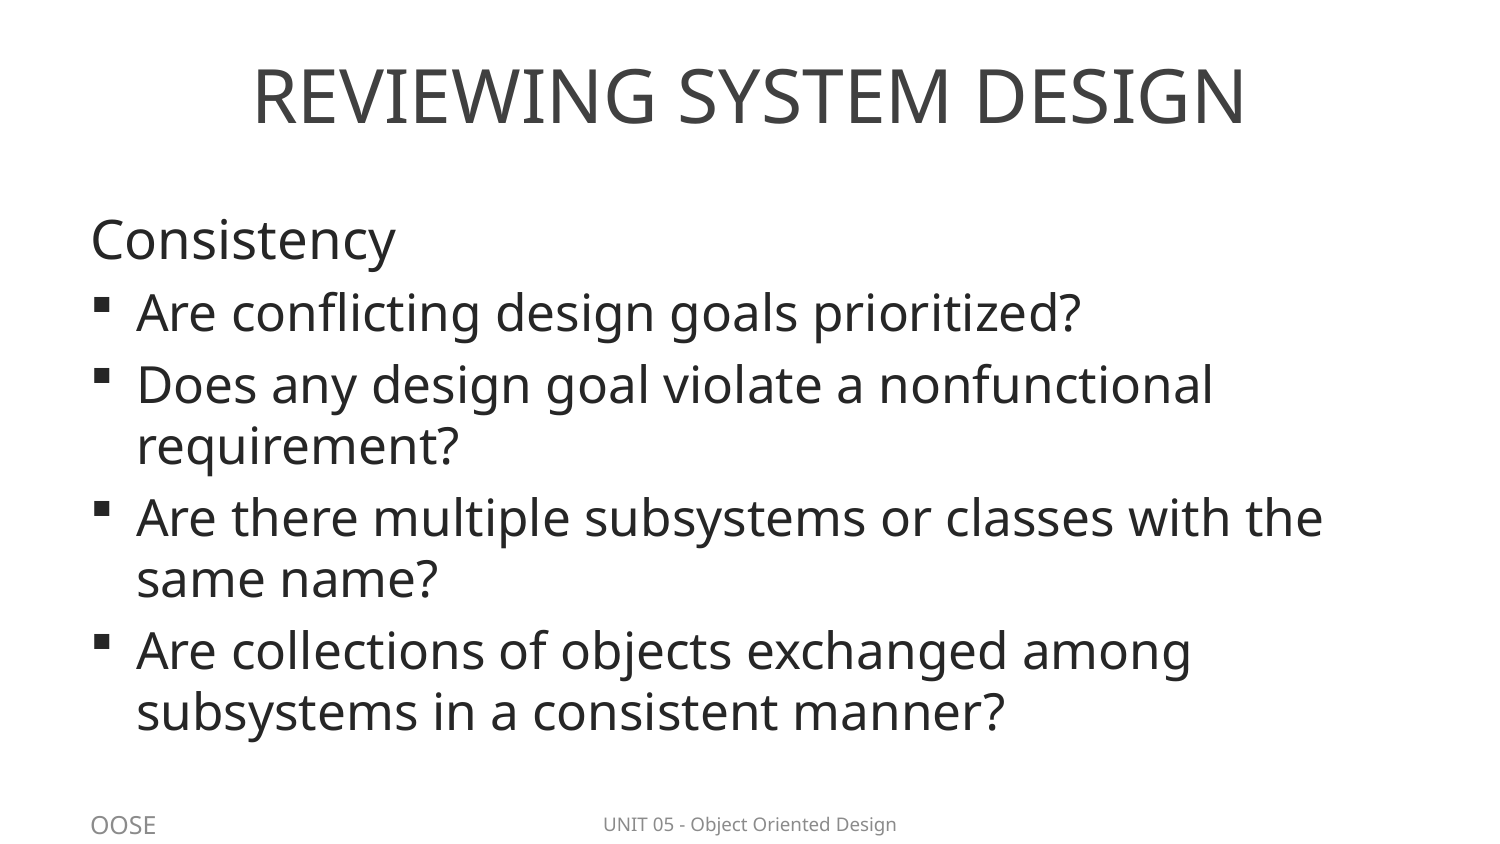

# Reviewing system design
Consistency
Are conflicting design goals prioritized?
Does any design goal violate a nonfunctional requirement?
Are there multiple subsystems or classes with the same name?
Are collections of objects exchanged among subsystems in a consistent manner?
OOSE
UNIT 05 - Object Oriented Design